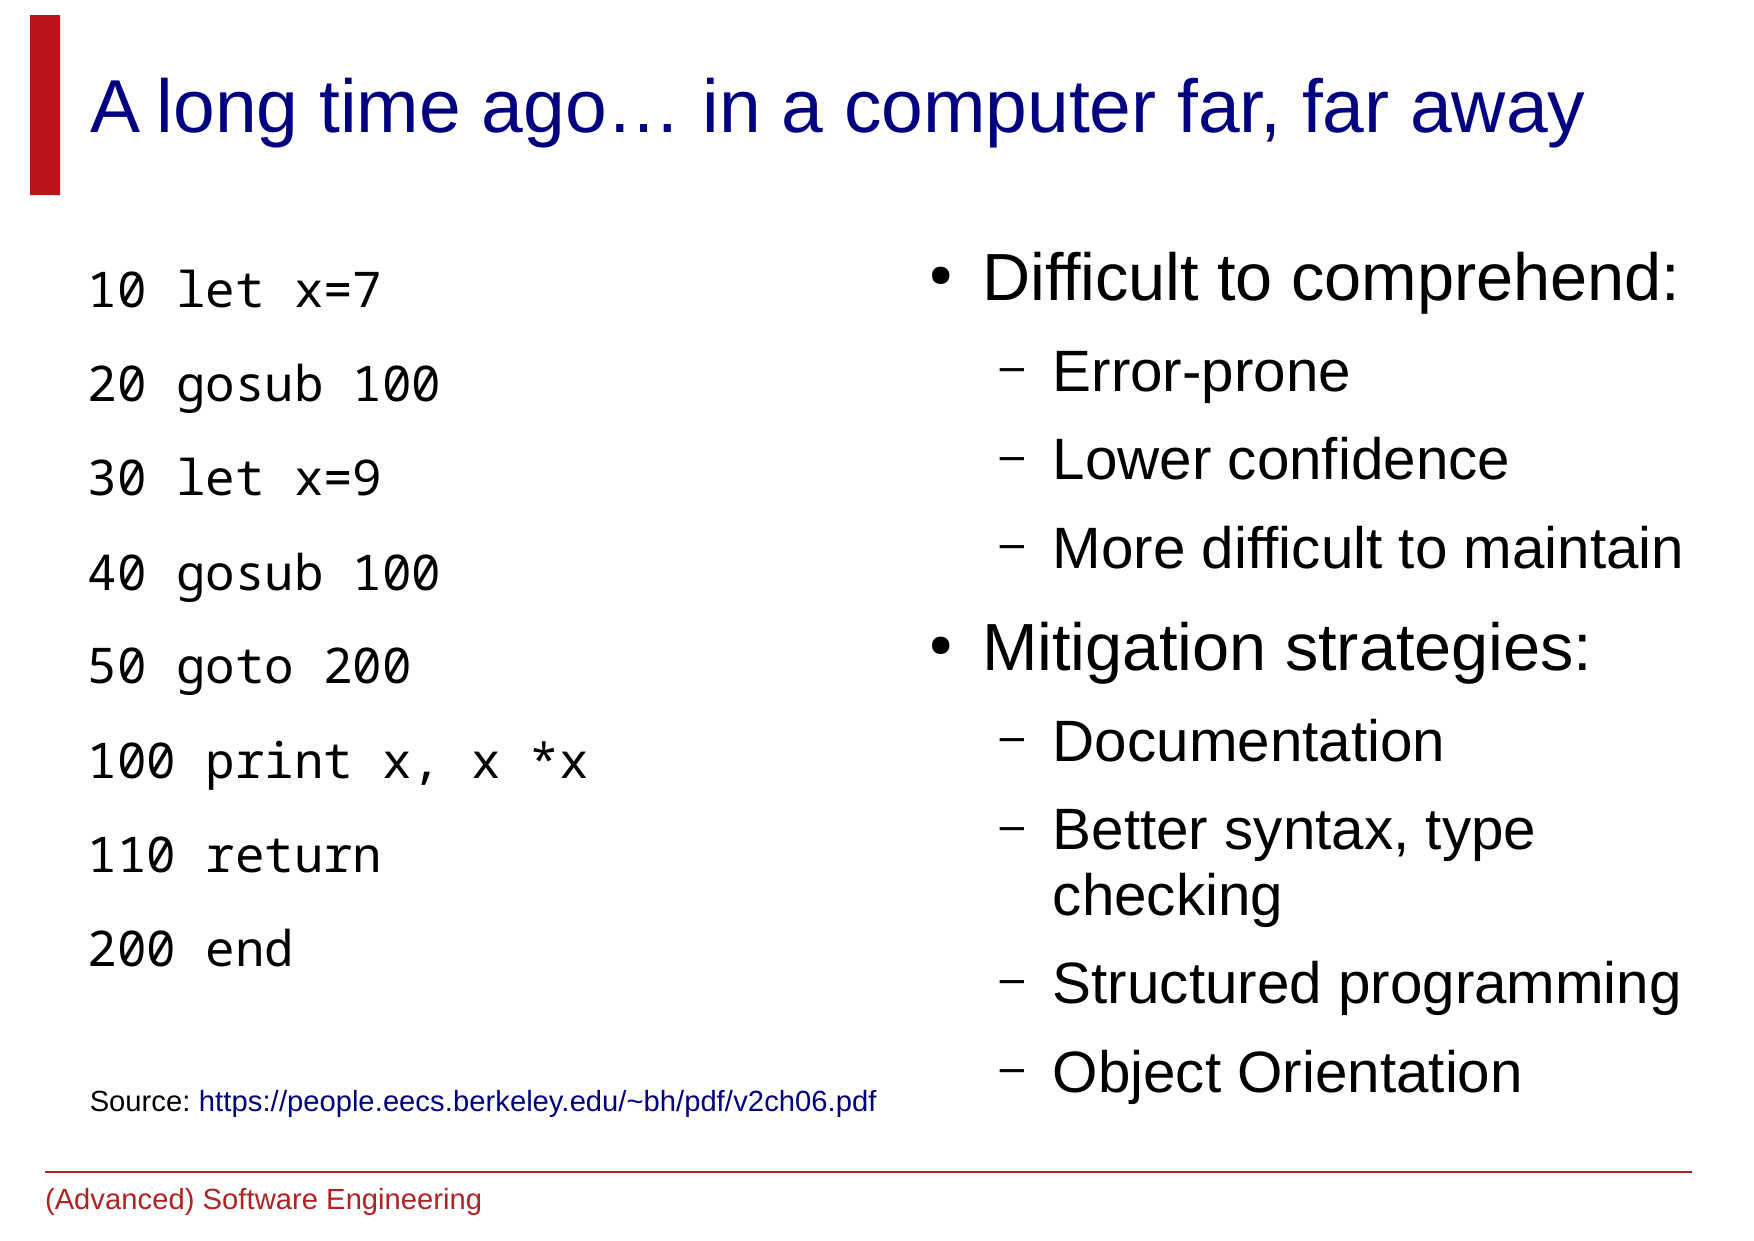

# A long time ago… in a computer far, far away
Difficult to comprehend:
Error-prone
Lower confidence
More difficult to maintain
Mitigation strategies:
Documentation
Better syntax, type checking
Structured programming
Object Orientation
10 let x=7
20 gosub 100
30 let x=9
40 gosub 100
50 goto 200
100 print x, x *x
110 return
200 end
Source: https://people.eecs.berkeley.edu/~bh/pdf/v2ch06.pdf
(Advanced) Software Engineering